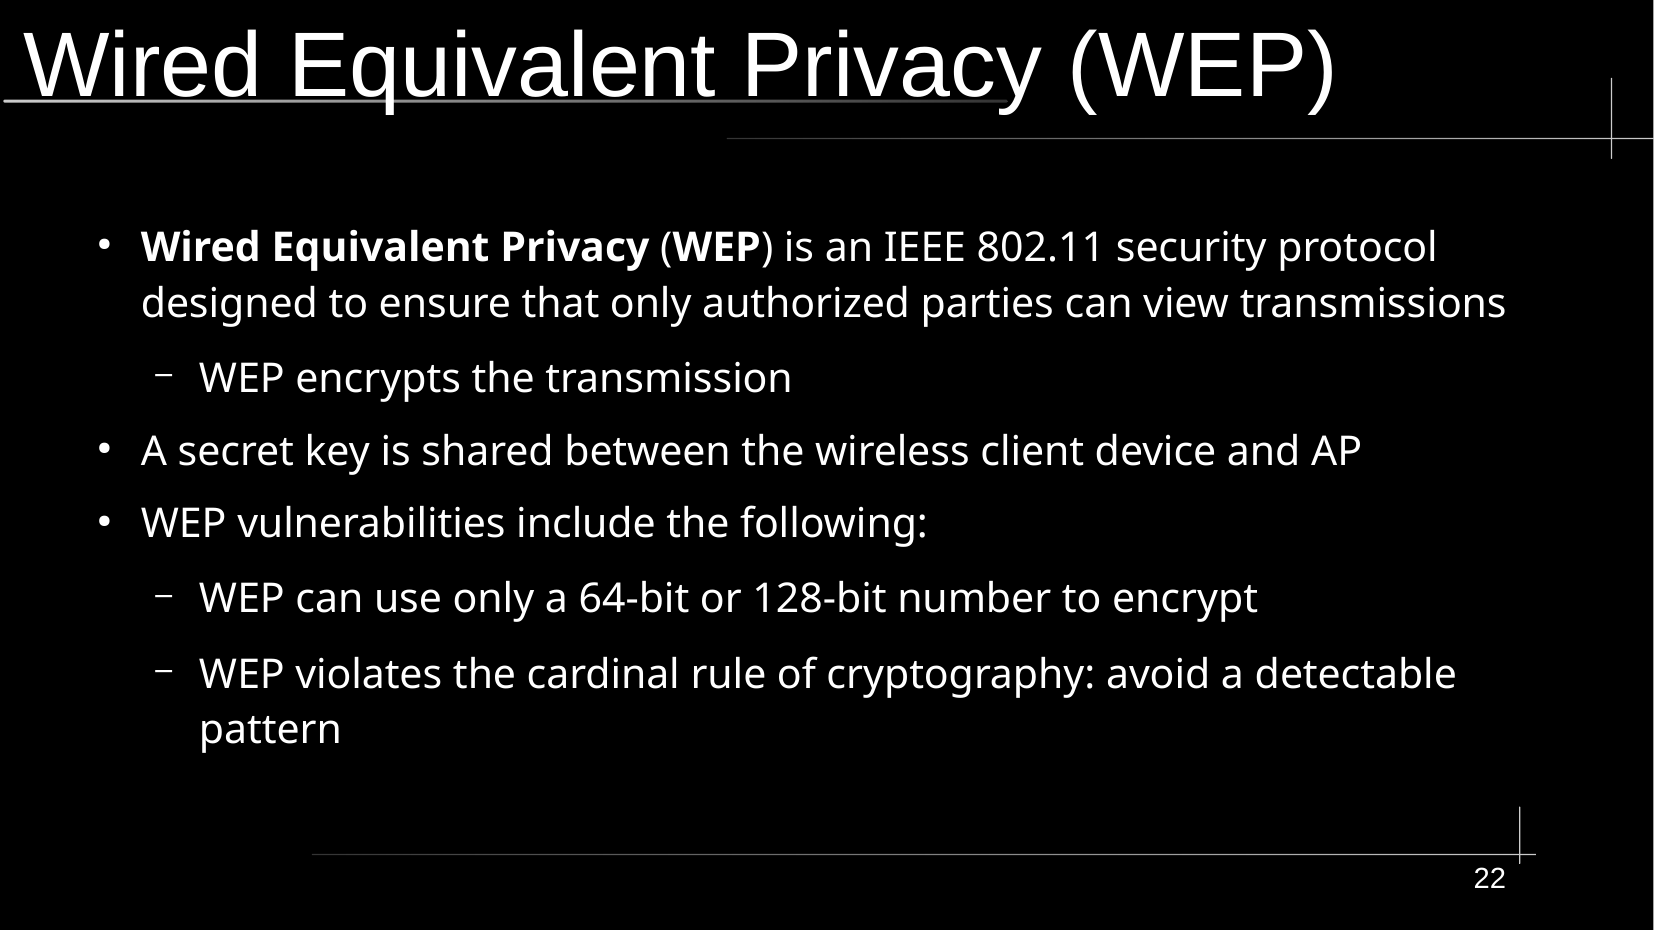

# Wired Equivalent Privacy (WEP)
Wired Equivalent Privacy (WEP) is an IEEE 802.11 security protocol designed to ensure that only authorized parties can view transmissions
WEP encrypts the transmission
A secret key is shared between the wireless client device and AP
WEP vulnerabilities include the following:
WEP can use only a 64-bit or 128-bit number to encrypt
WEP violates the cardinal rule of cryptography: avoid a detectable pattern
22